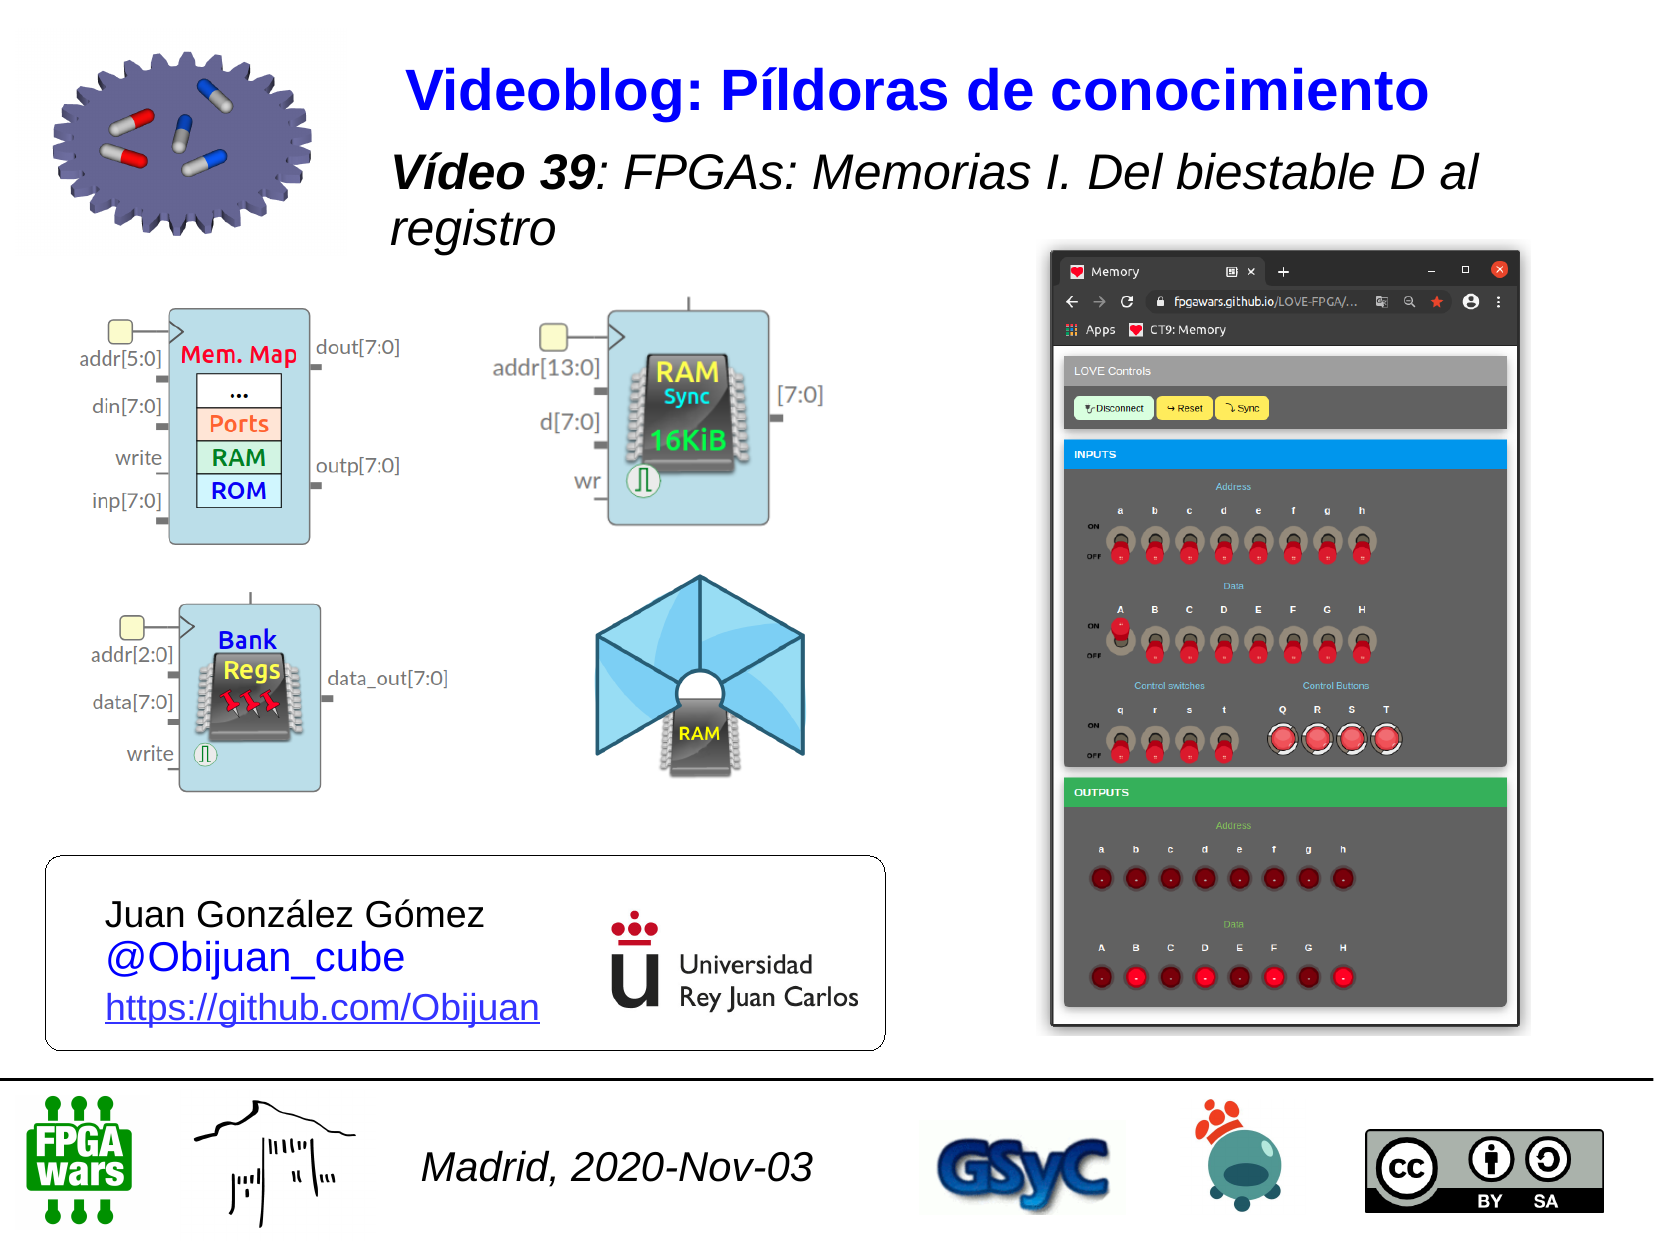

# Videoblog: Píldoras de conocimiento
Vídeo 39: FPGAs: Memorias I. Del biestable D al registro
Juan González Gómez
@Obijuan_cube
https://github.com/Obijuan
Madrid, 2020-Nov-03